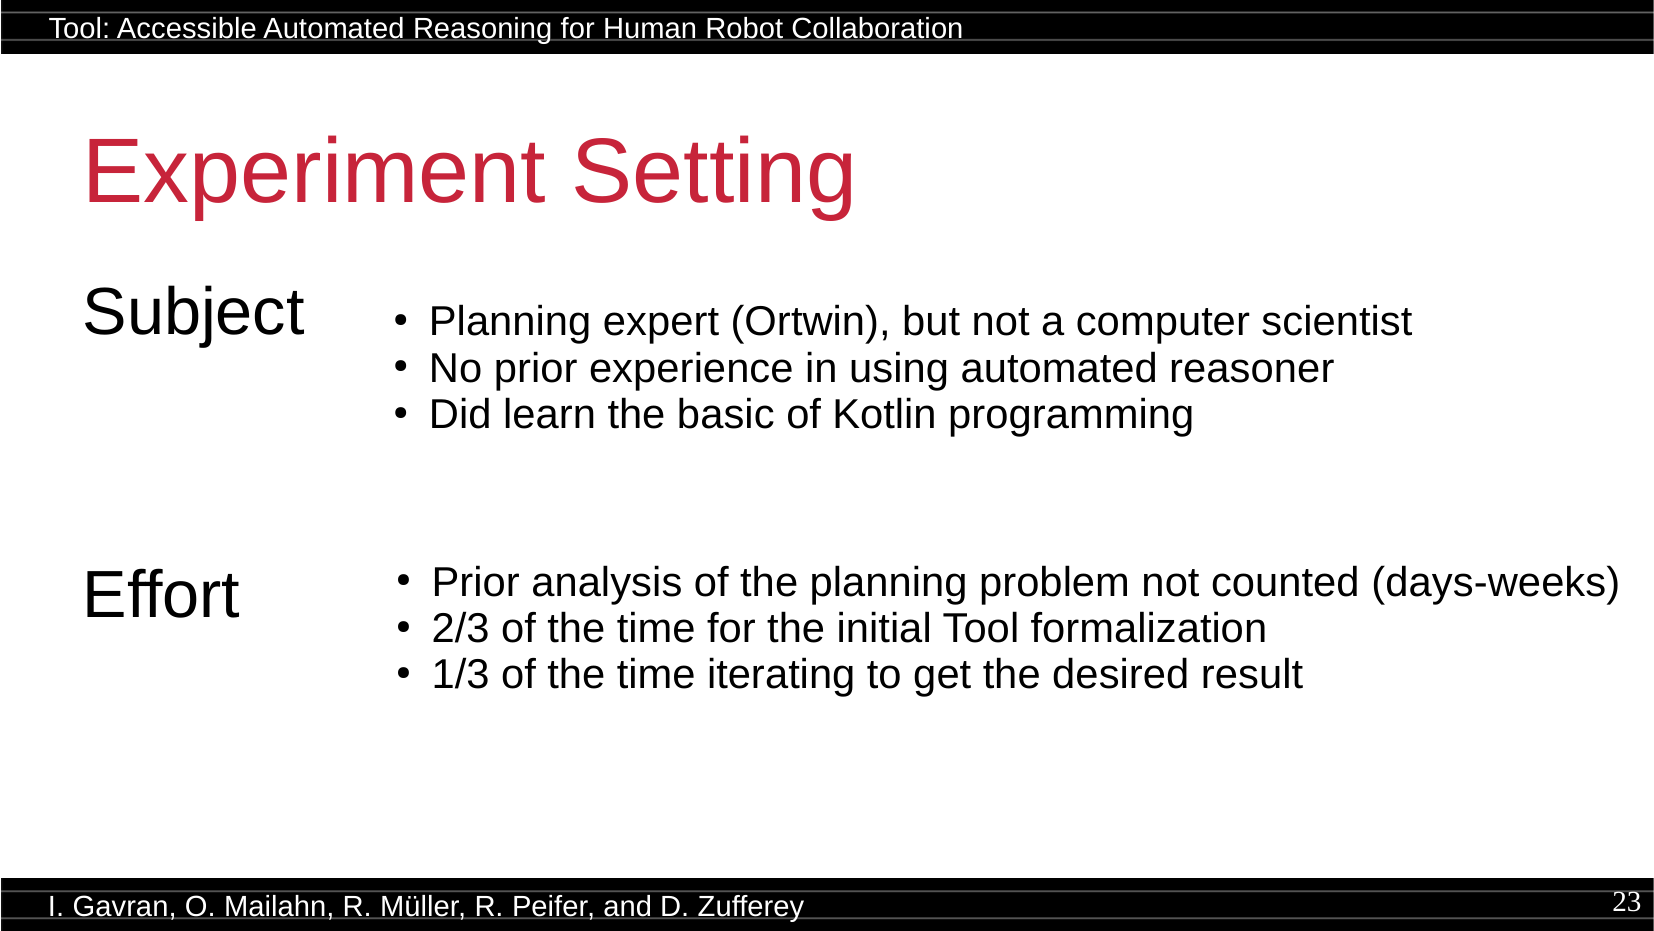

Tool: Accessible Automated Reasoning for Human Robot Collaboration
# Experiment Setting
Subject
Effort
Planning expert (Ortwin), but not a computer scientist
No prior experience in using automated reasoner
Did learn the basic of Kotlin programming
Prior analysis of the planning problem not counted (days-weeks)
2/3 of the time for the initial Tool formalization
1/3 of the time iterating to get the desired result
I. Gavran, O. Mailahn, R. Müller, R. Peifer, and D. Zufferey